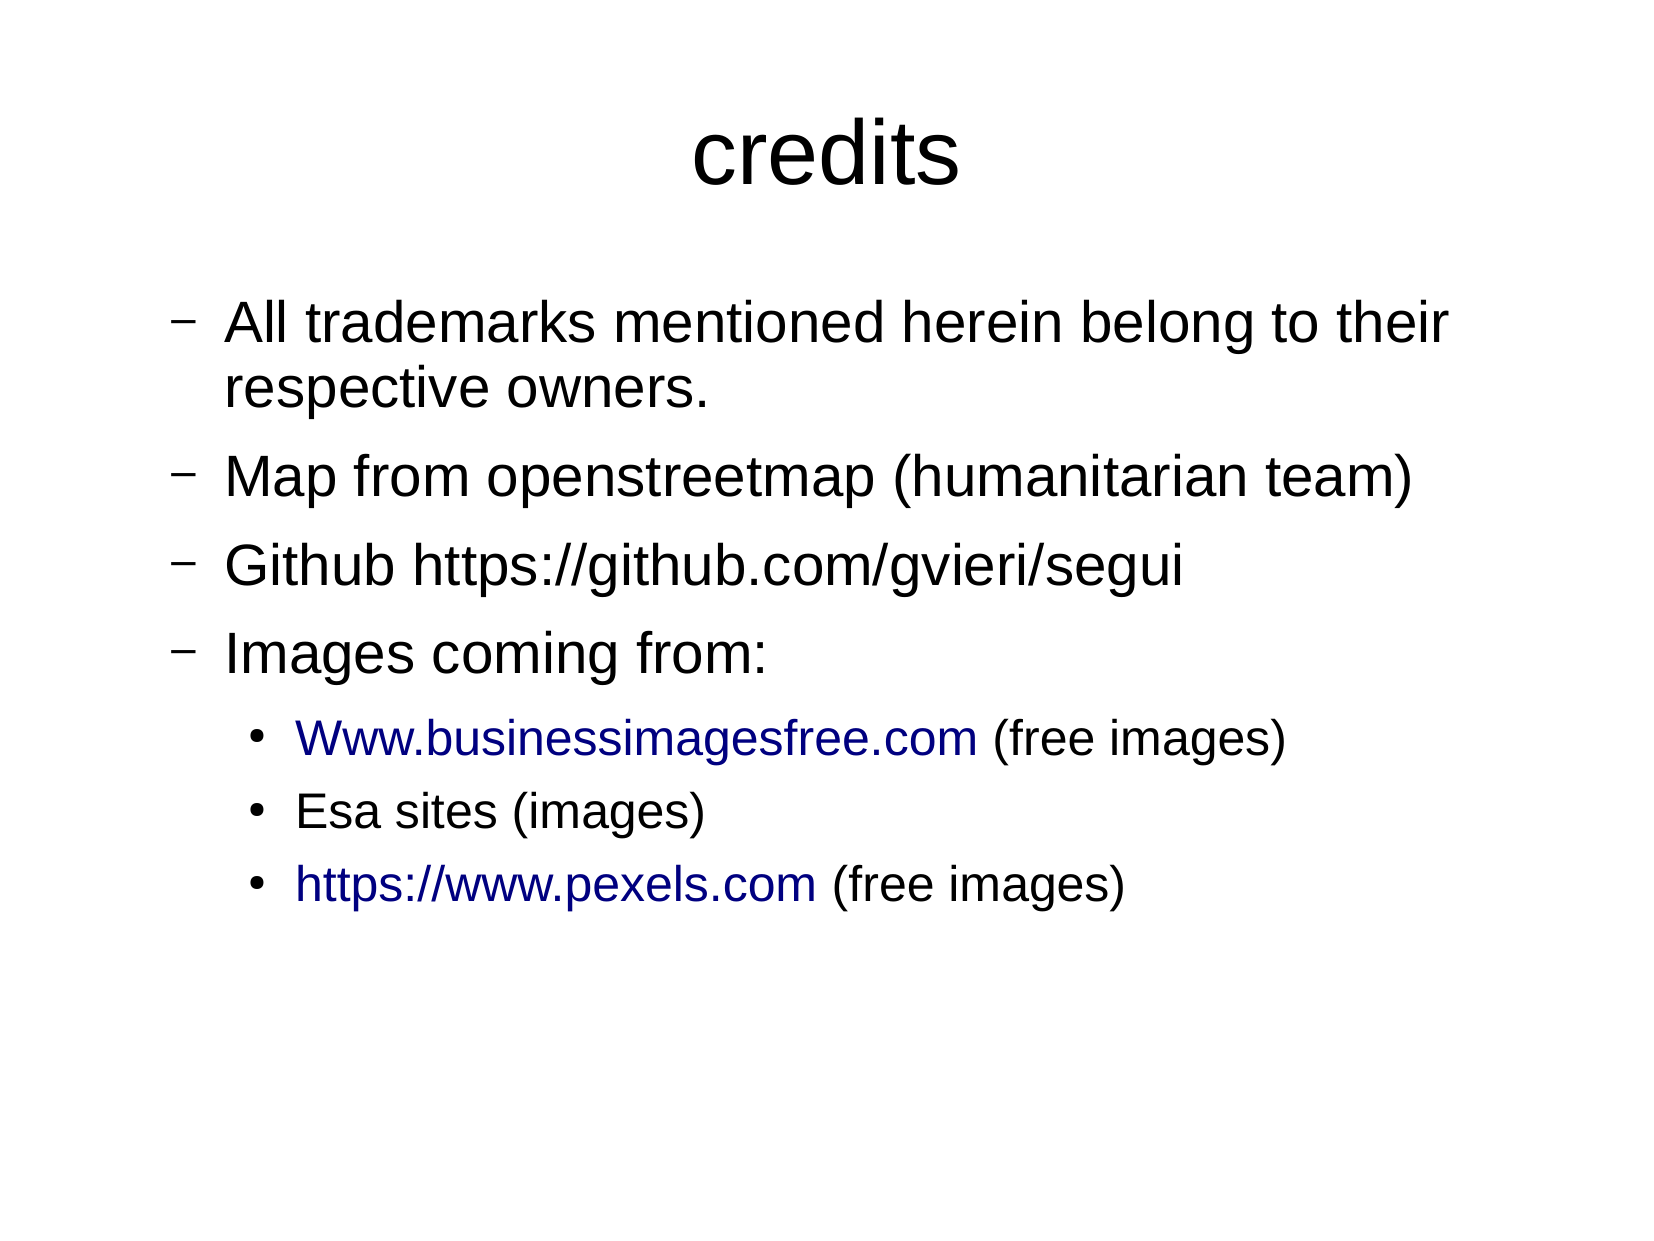

# credits
All trademarks mentioned herein belong to their respective owners.
Map from openstreetmap (humanitarian team)
Github https://github.com/gvieri/segui
Images coming from:
Www.businessimagesfree.com (free images)
Esa sites (images)
https://www.pexels.com (free images)